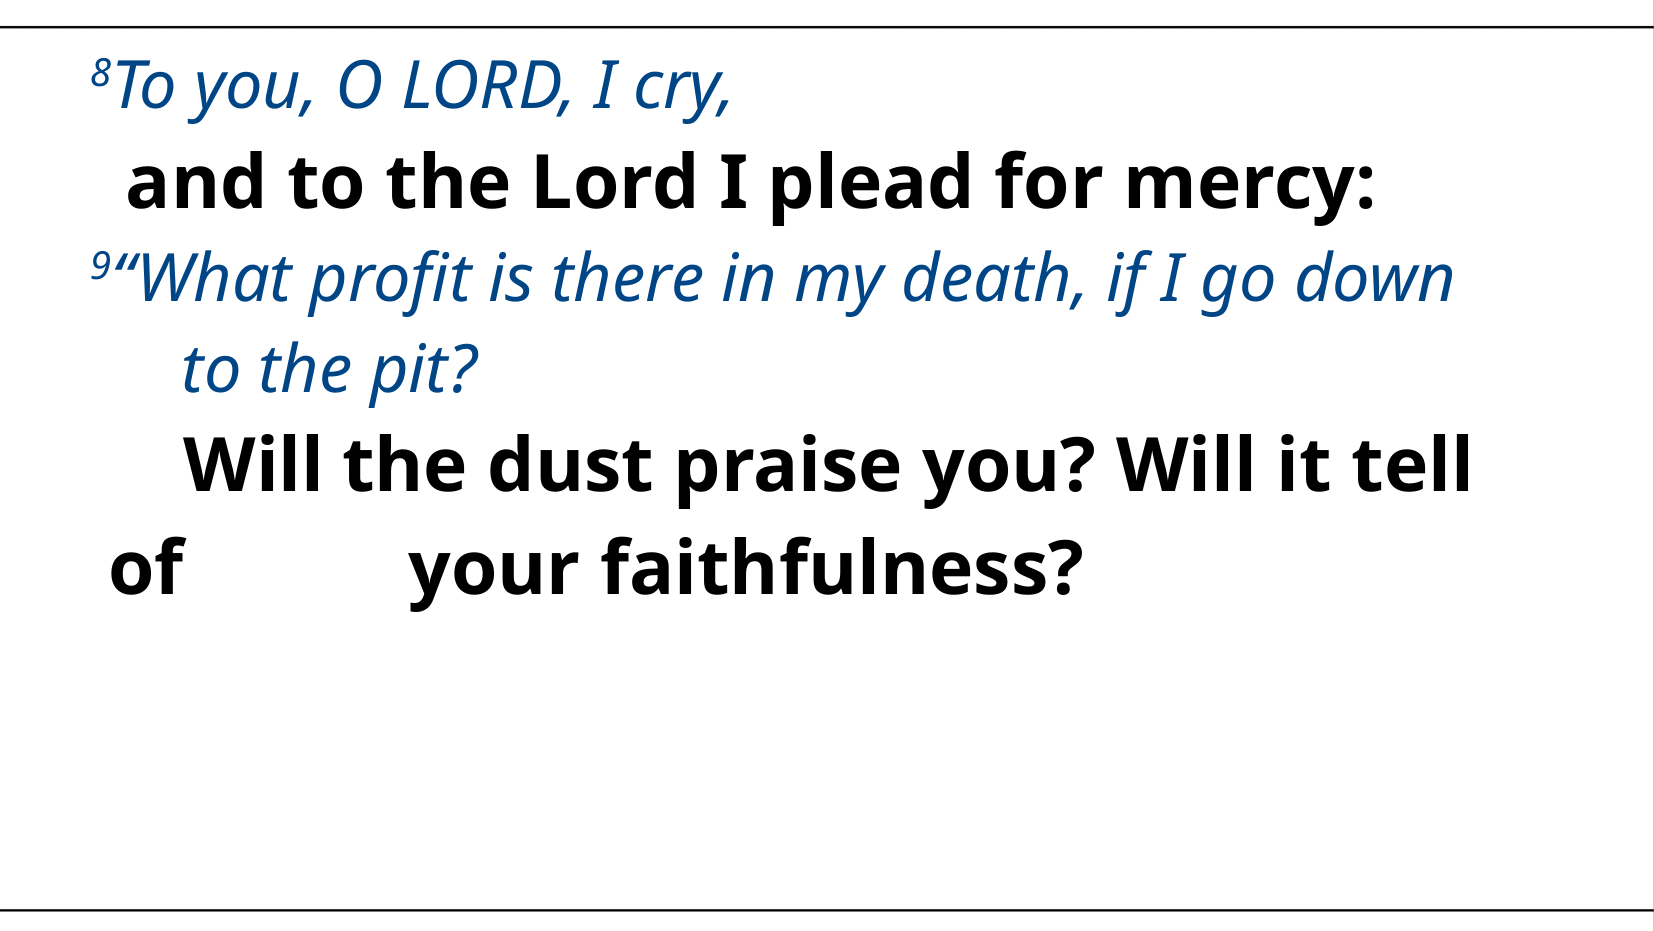

8To you, O LORD, I cry,
 and to the Lord I plead for mercy:
9“What profit is there in my death, if I go down 		 to the pit?
	Will the dust praise you? Will it tell of 			your faithfulness?